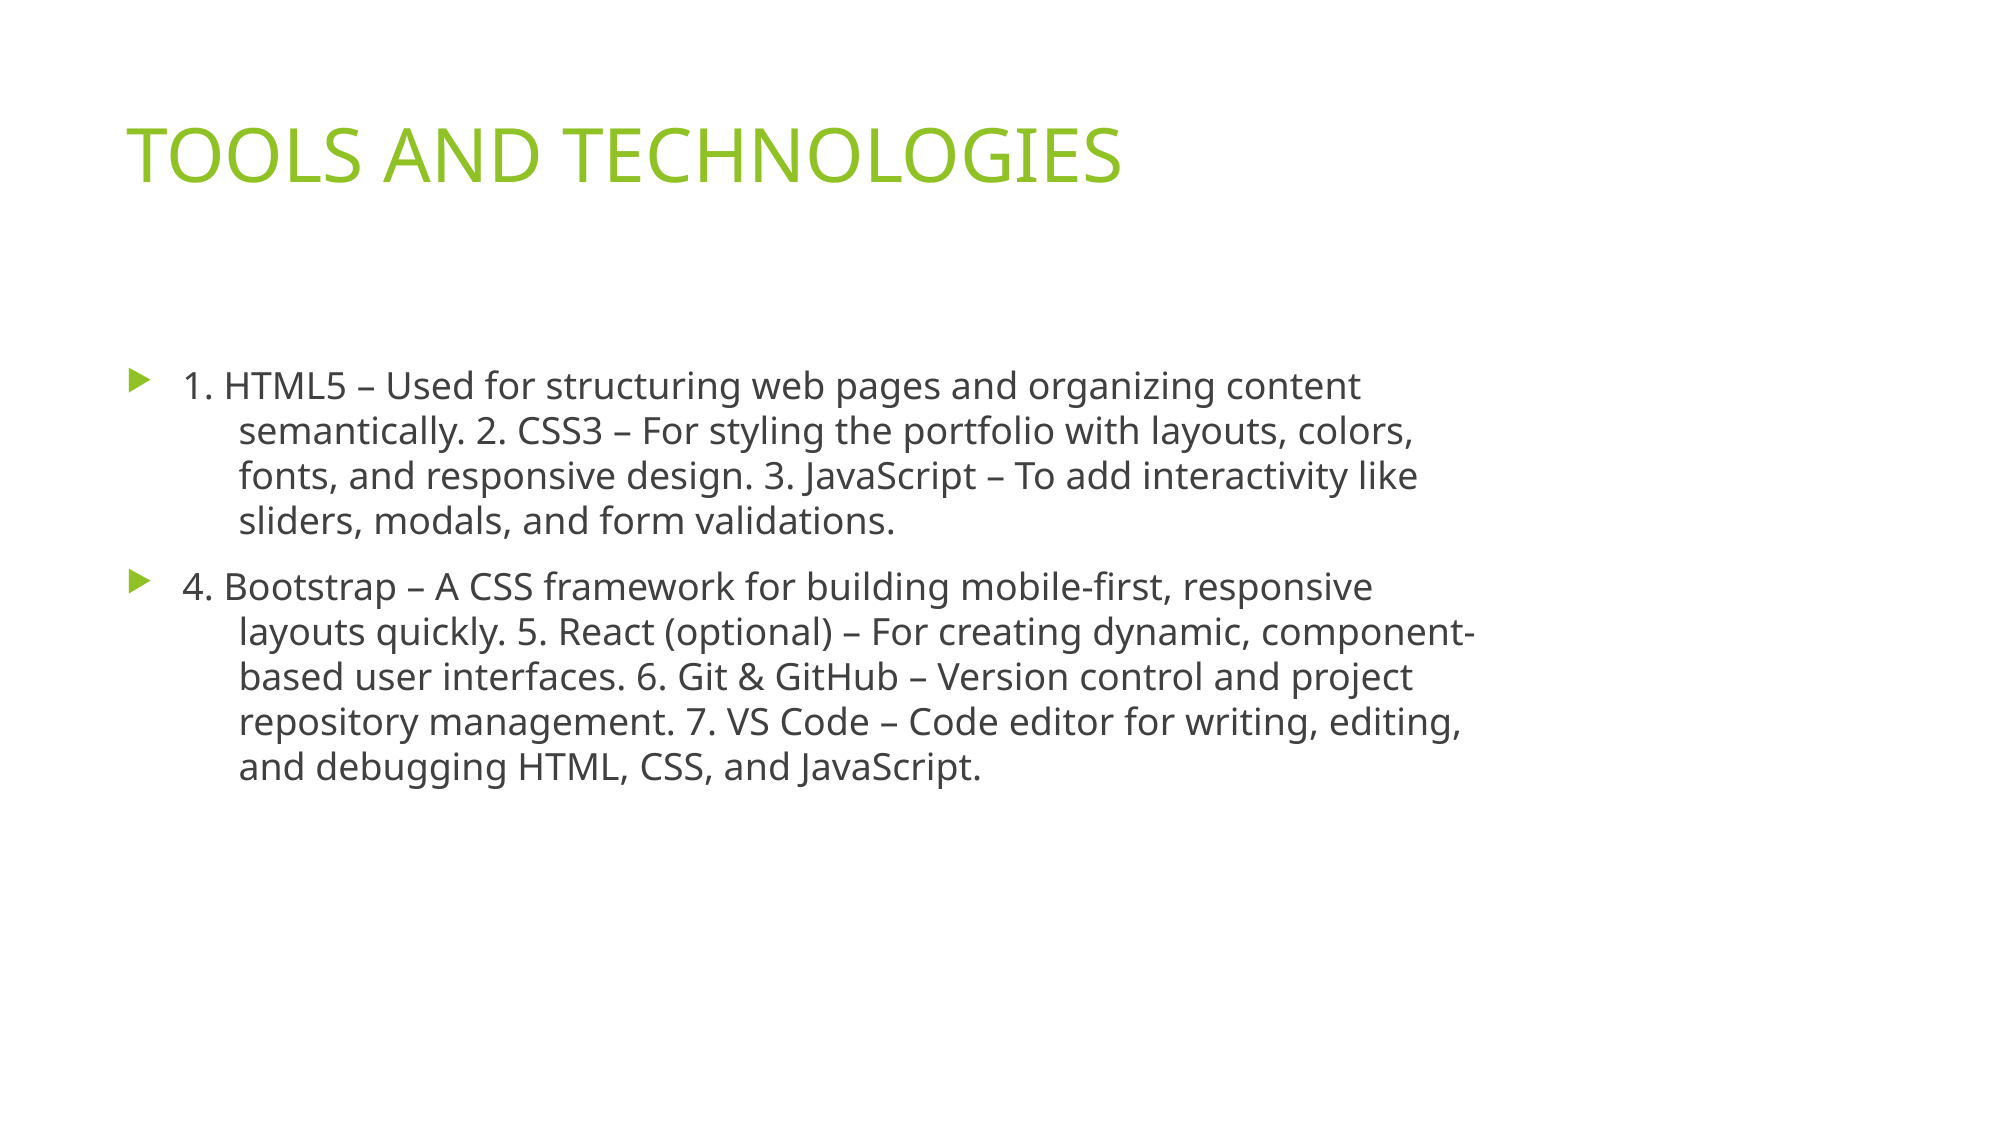

# TOOLS AND TECHNOLOGIES
1. HTML5 – Used for structuring web pages and organizing content semantically. 2. CSS3 – For styling the portfolio with layouts, colors, fonts, and responsive design. 3. JavaScript – To add interactivity like sliders, modals, and form validations.
4. Bootstrap – A CSS framework for building mobile-first, responsive layouts quickly. 5. React (optional) – For creating dynamic, component-based user interfaces. 6. Git & GitHub – Version control and project repository management. 7. VS Code – Code editor for writing, editing, and debugging HTML, CSS, and JavaScript.